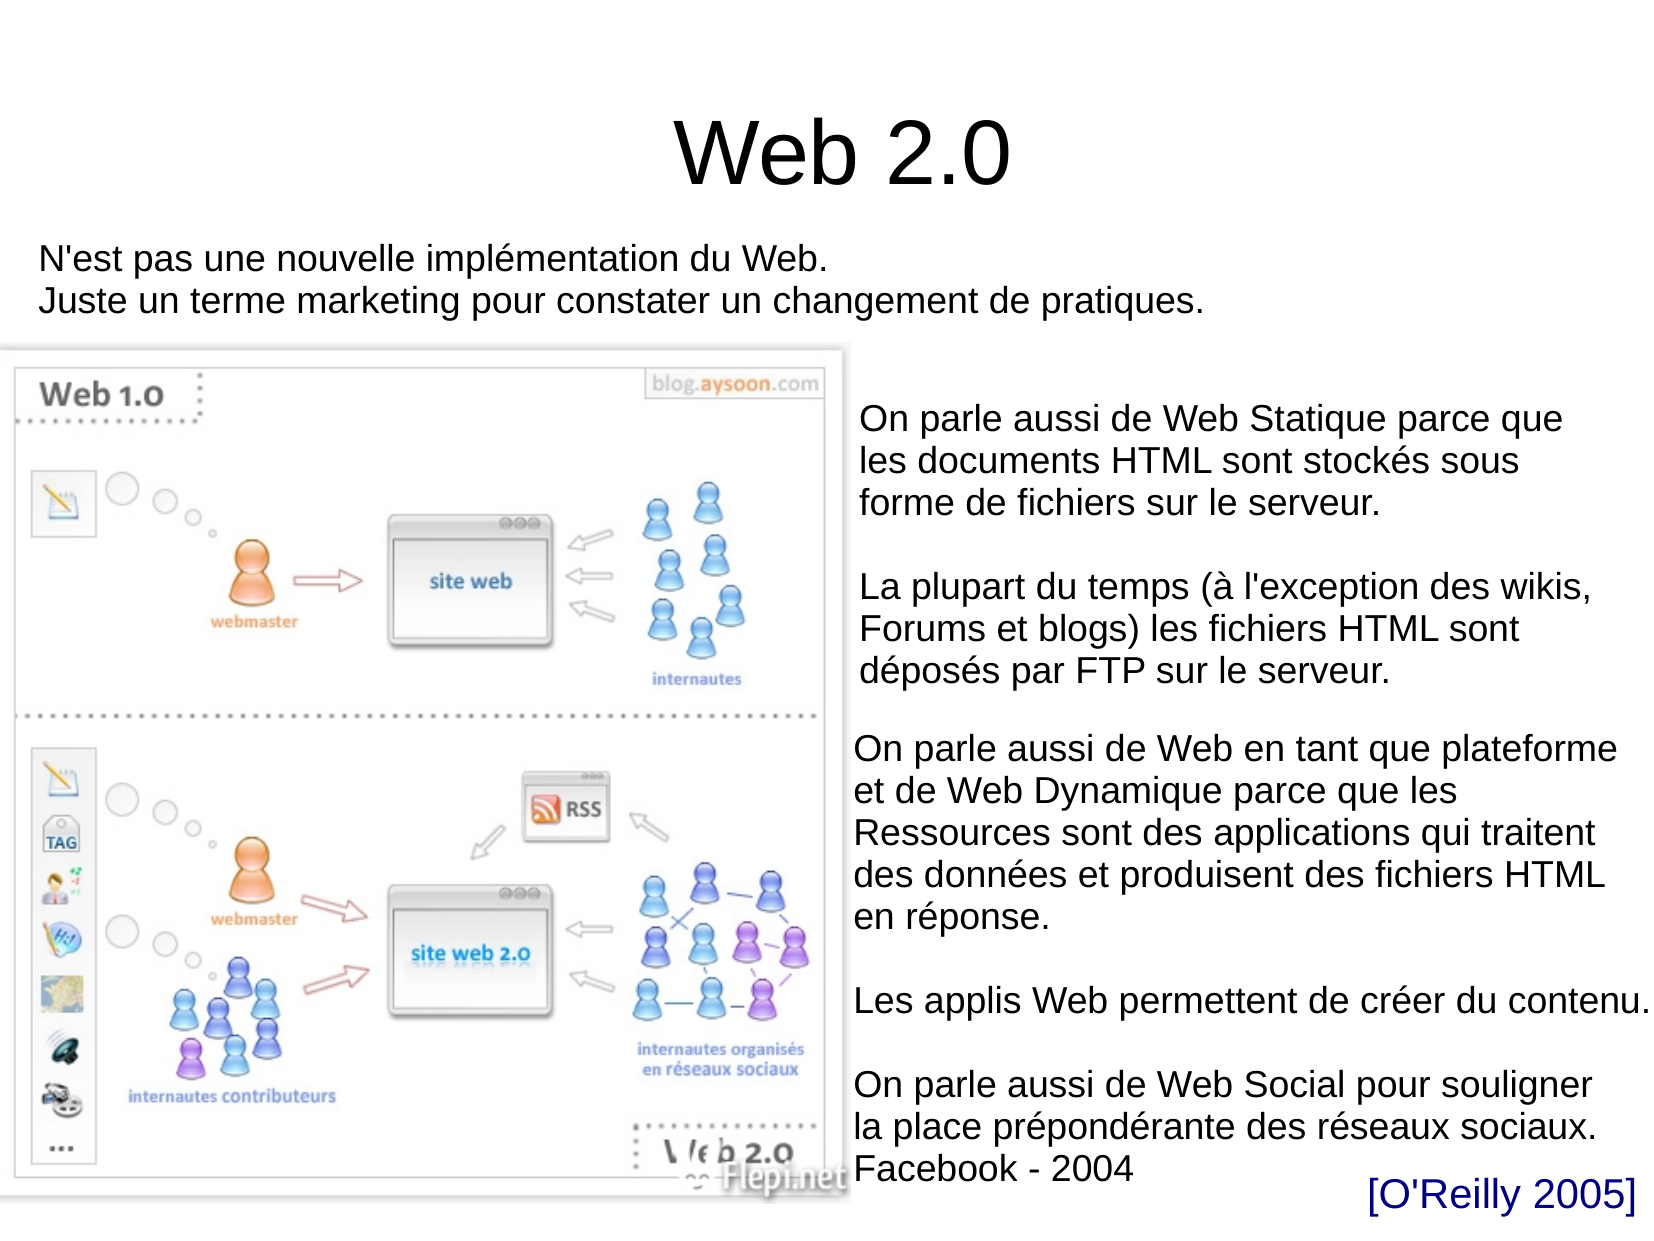

# Web 2.0
N'est pas une nouvelle implémentation du Web.
Juste un terme marketing pour constater un changement de pratiques.
On parle aussi de Web Statique parce que
les documents HTML sont stockés sous
forme de fichiers sur le serveur.
La plupart du temps (à l'exception des wikis,
Forums et blogs) les fichiers HTML sont
déposés par FTP sur le serveur.
On parle aussi de Web en tant que plateforme
et de Web Dynamique parce que les
Ressources sont des applications qui traitent
des données et produisent des fichiers HTML
en réponse.
Les applis Web permettent de créer du contenu.
On parle aussi de Web Social pour souligner
la place prépondérante des réseaux sociaux.
Facebook - 2004
[O'Reilly 2005]